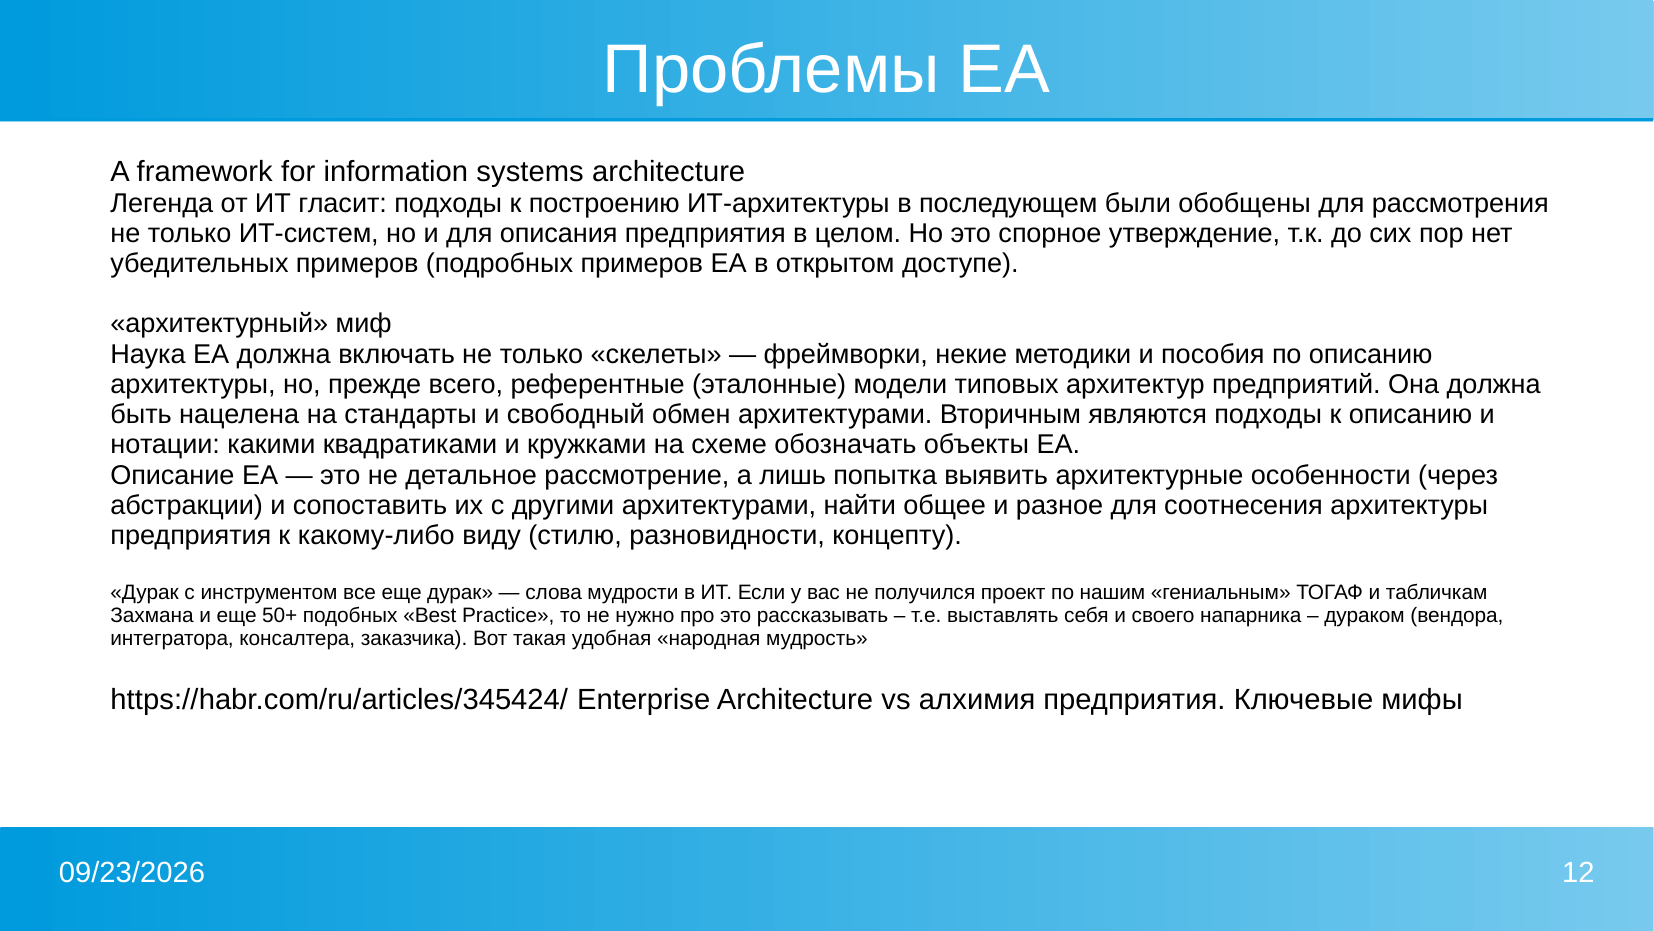

# Проблемы EA
A framework for information systems architecture
Легенда от ИТ гласит: подходы к построению ИТ-архитектуры в последующем были обобщены для рассмотрения не только ИТ-систем, но и для описания предприятия в целом. Но это спорное утверждение, т.к. до сих пор нет убедительных примеров (подробных примеров ЕА в открытом доступе).
«архитектурный» миф
Наука ЕА должна включать не только «скелеты» — фреймворки, некие методики и пособия по описанию архитектуры, но, прежде всего, референтные (эталонные) модели типовых архитектур предприятий. Она должна быть нацелена на стандарты и свободный обмен архитектурами. Вторичным являются подходы к описанию и нотации: какими квадратиками и кружками на схеме обозначать объекты ЕА.
Описание ЕА — это не детальное рассмотрение, а лишь попытка выявить архитектурные особенности (через абстракции) и сопоставить их с другими архитектурами, найти общее и разное для соотнесения архитектуры предприятия к какому-либо виду (стилю, разновидности, концепту).
«Дурак с инструментом все еще дурак» — слова мудрости в ИТ. Если у вас не получился проект по нашим «гениальным» ТОГАФ и табличкам Захмана и еще 50+ подобных «Best Practice», то не нужно про это рассказывать – т.е. выставлять себя и своего напарника – дураком (вендора, интегратора, консалтера, заказчика). Вот такая удобная «народная мудрость»
https://habr.com/ru/articles/345424/ Enterprise Architecture vs алхимия предприятия. Ключевые мифы
12